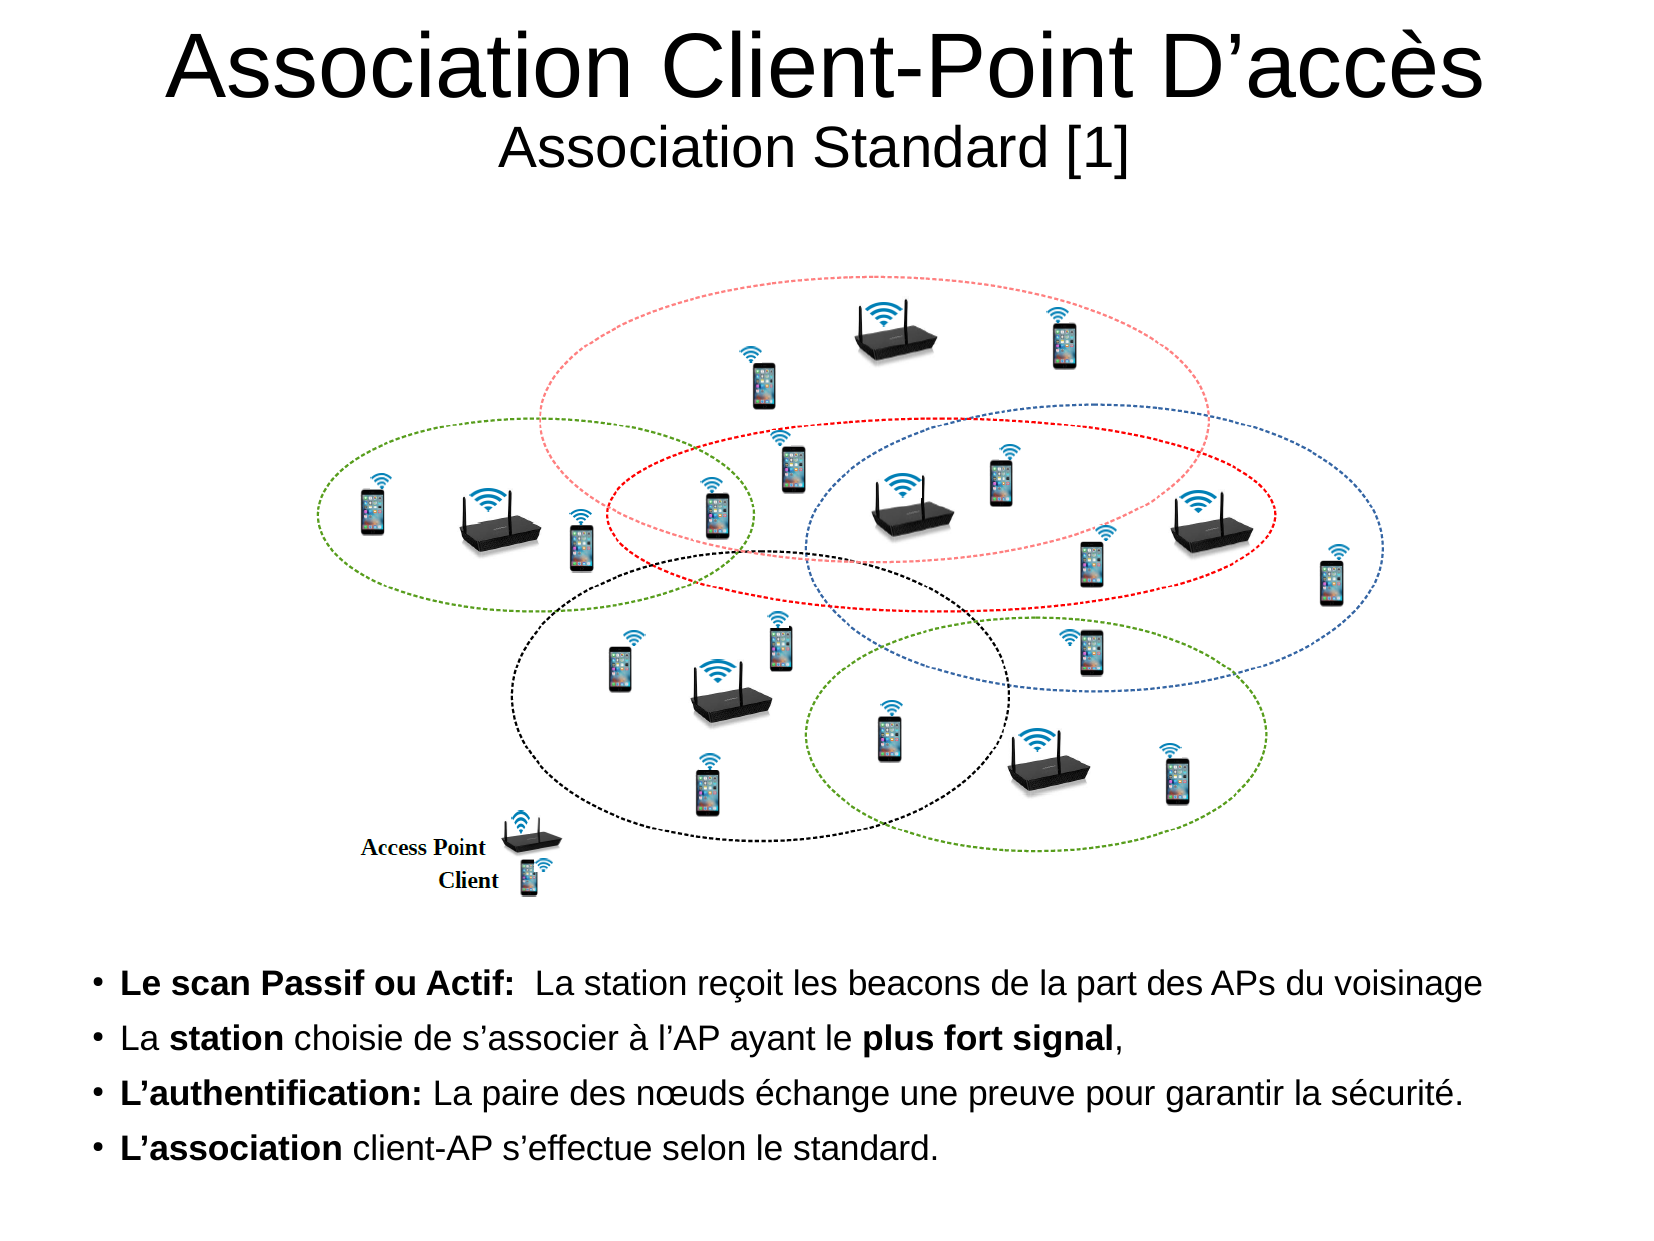

Association Client-Point D’accès
# Association Standard [1]
Le scan Passif ou Actif: La station reçoit les beacons de la part des APs du voisinage
La station choisie de s’associer à l’AP ayant le plus fort signal,
L’authentification: La paire des nœuds échange une preuve pour garantir la sécurité.
L’association client-AP s’effectue selon le standard.